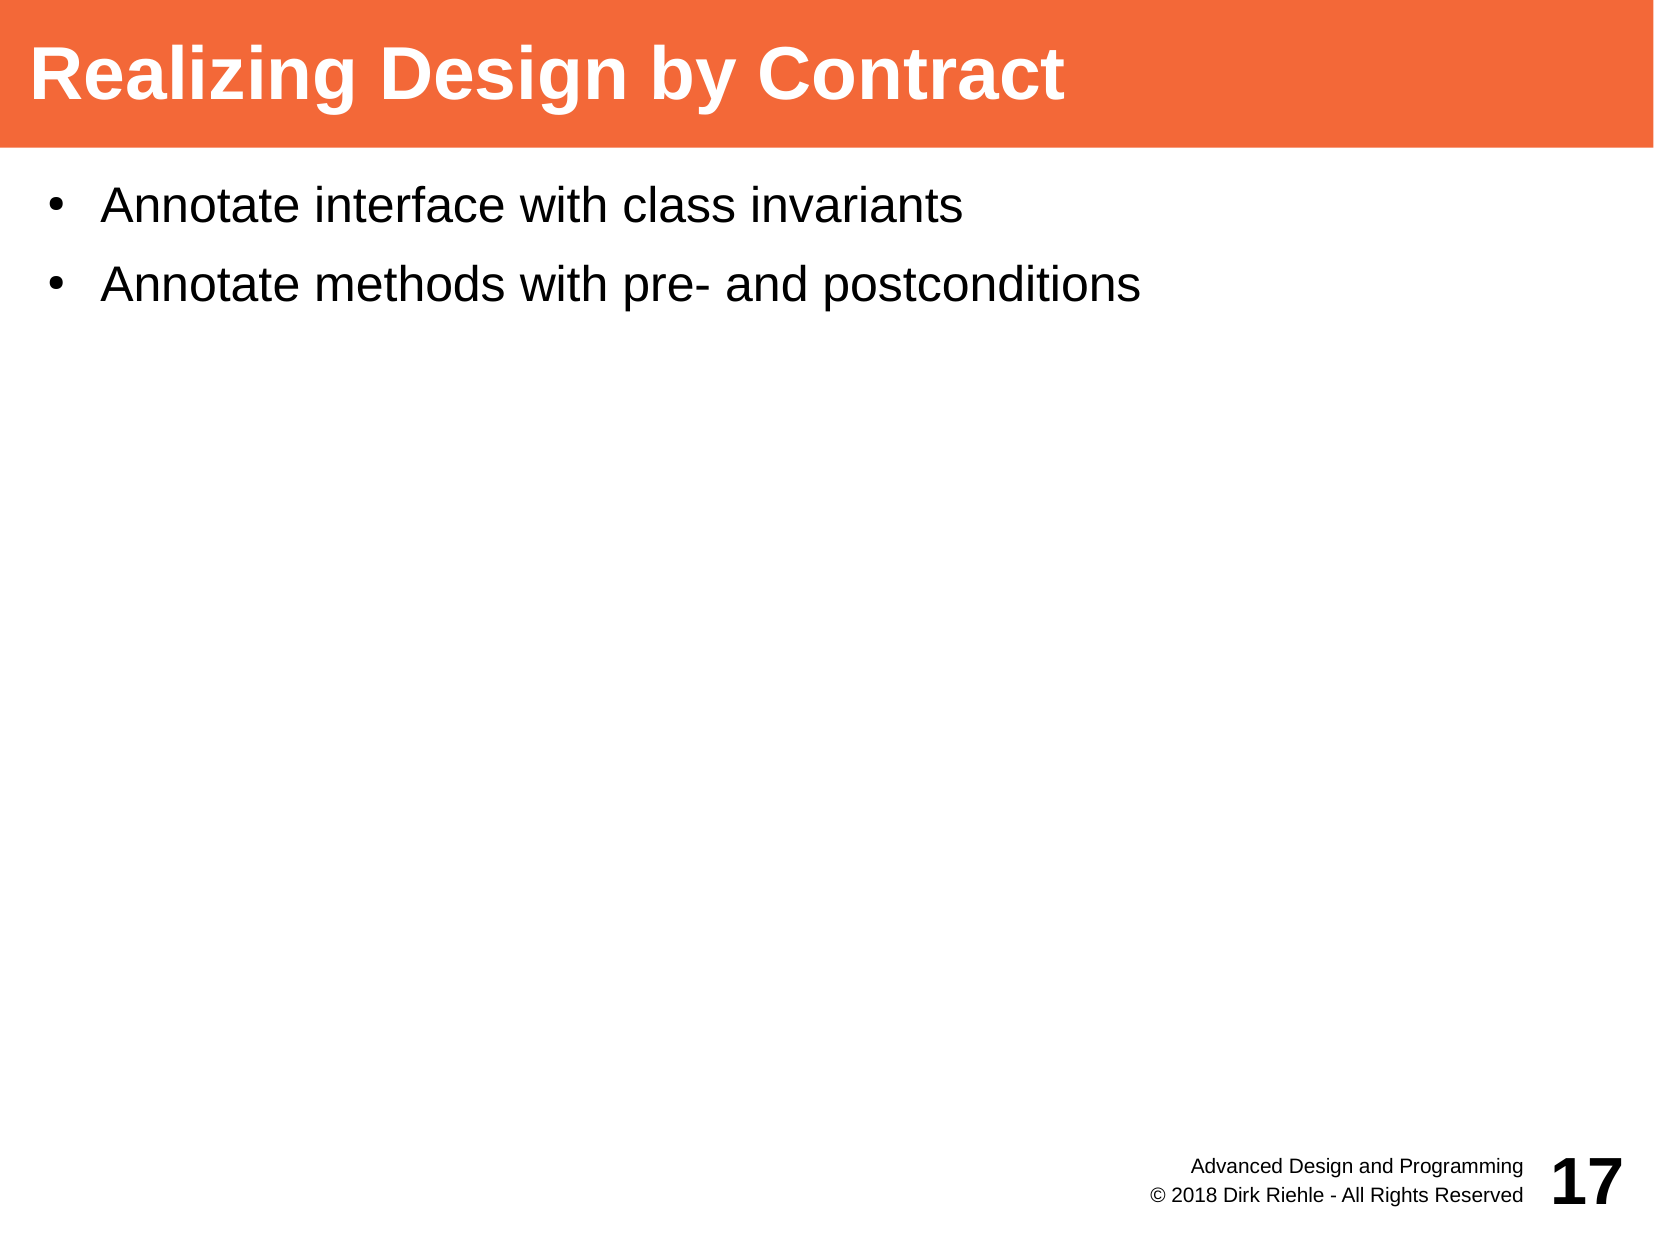

# Realizing Design by Contract
Annotate interface with class invariants
Annotate methods with pre- and postconditions
Advanced Design and Programming
17
© 2018 Dirk Riehle - All Rights Reserved